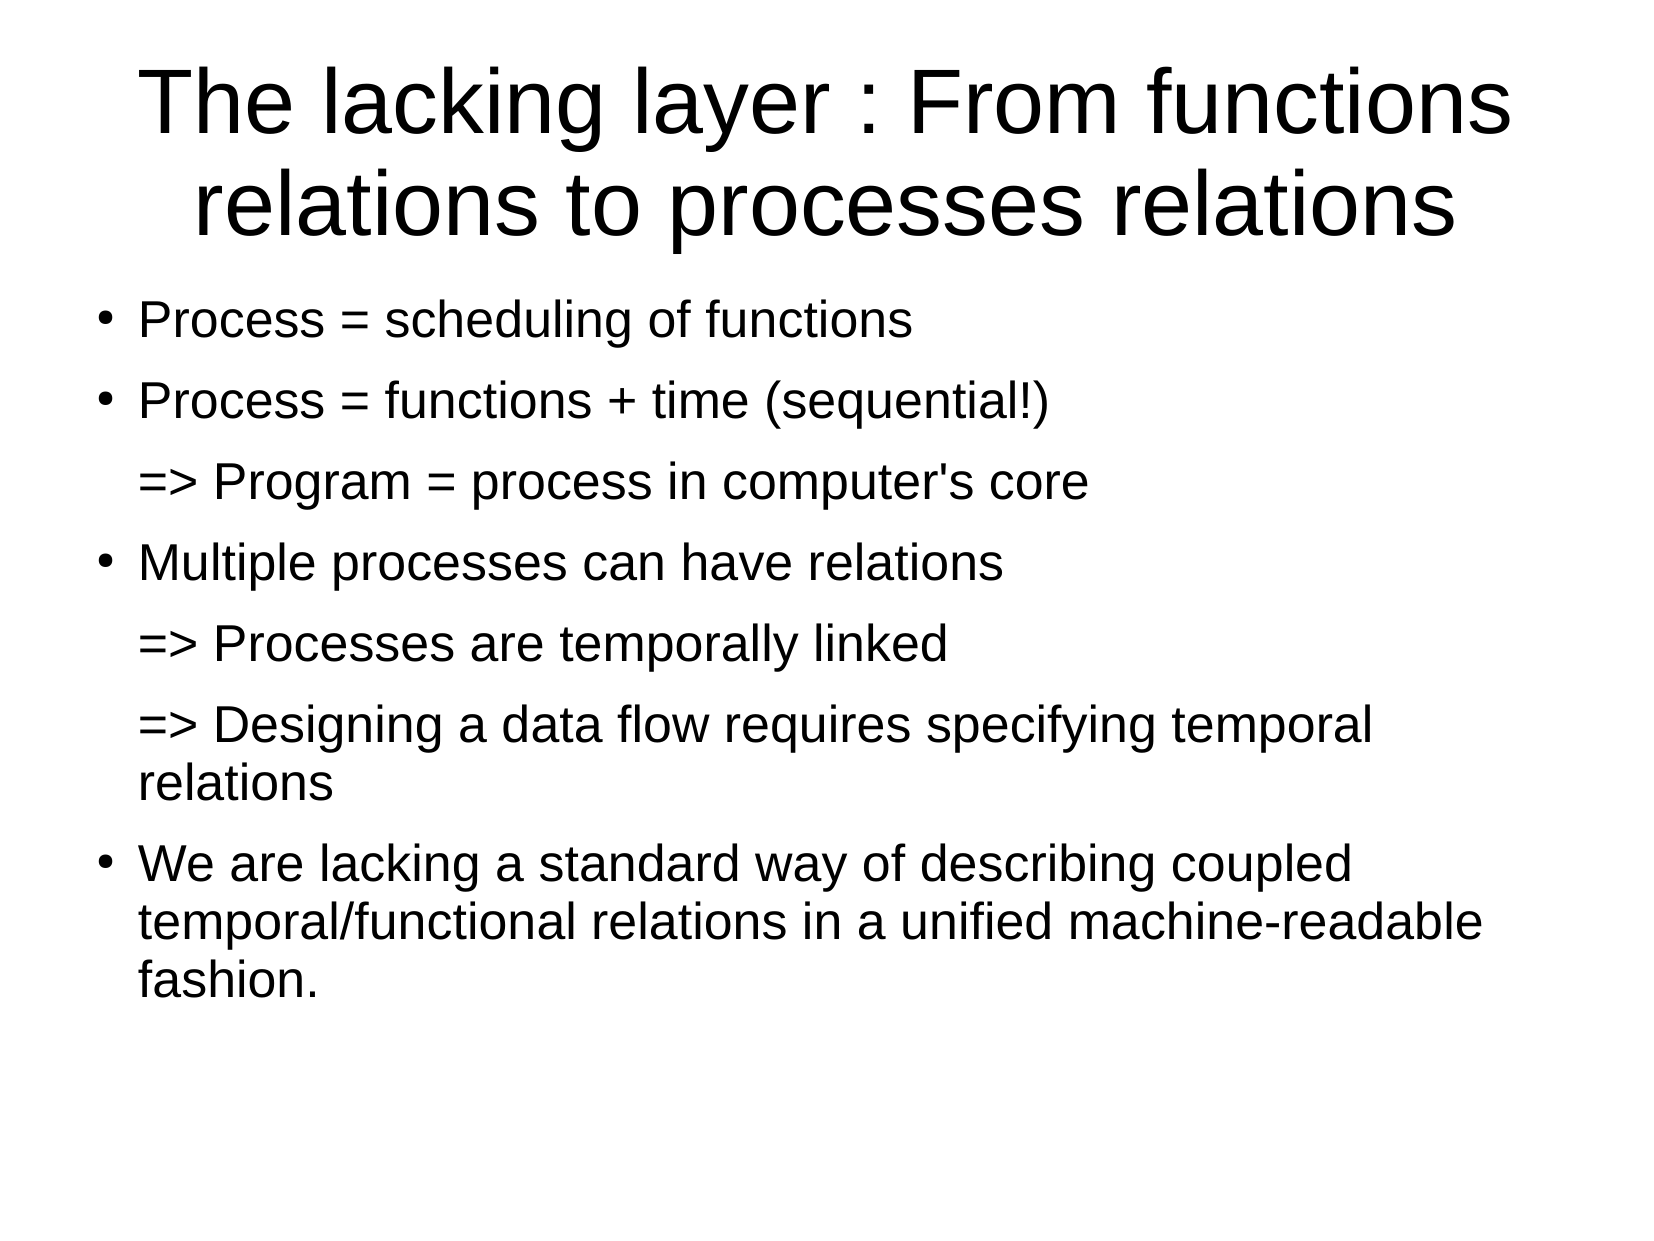

# The lacking layer : From functions relations to processes relations
Process = scheduling of functions
Process = functions + time (sequential!)
=> Program = process in computer's core
Multiple processes can have relations
=> Processes are temporally linked
=> Designing a data flow requires specifying temporal relations
We are lacking a standard way of describing coupled temporal/functional relations in a unified machine-readable fashion.